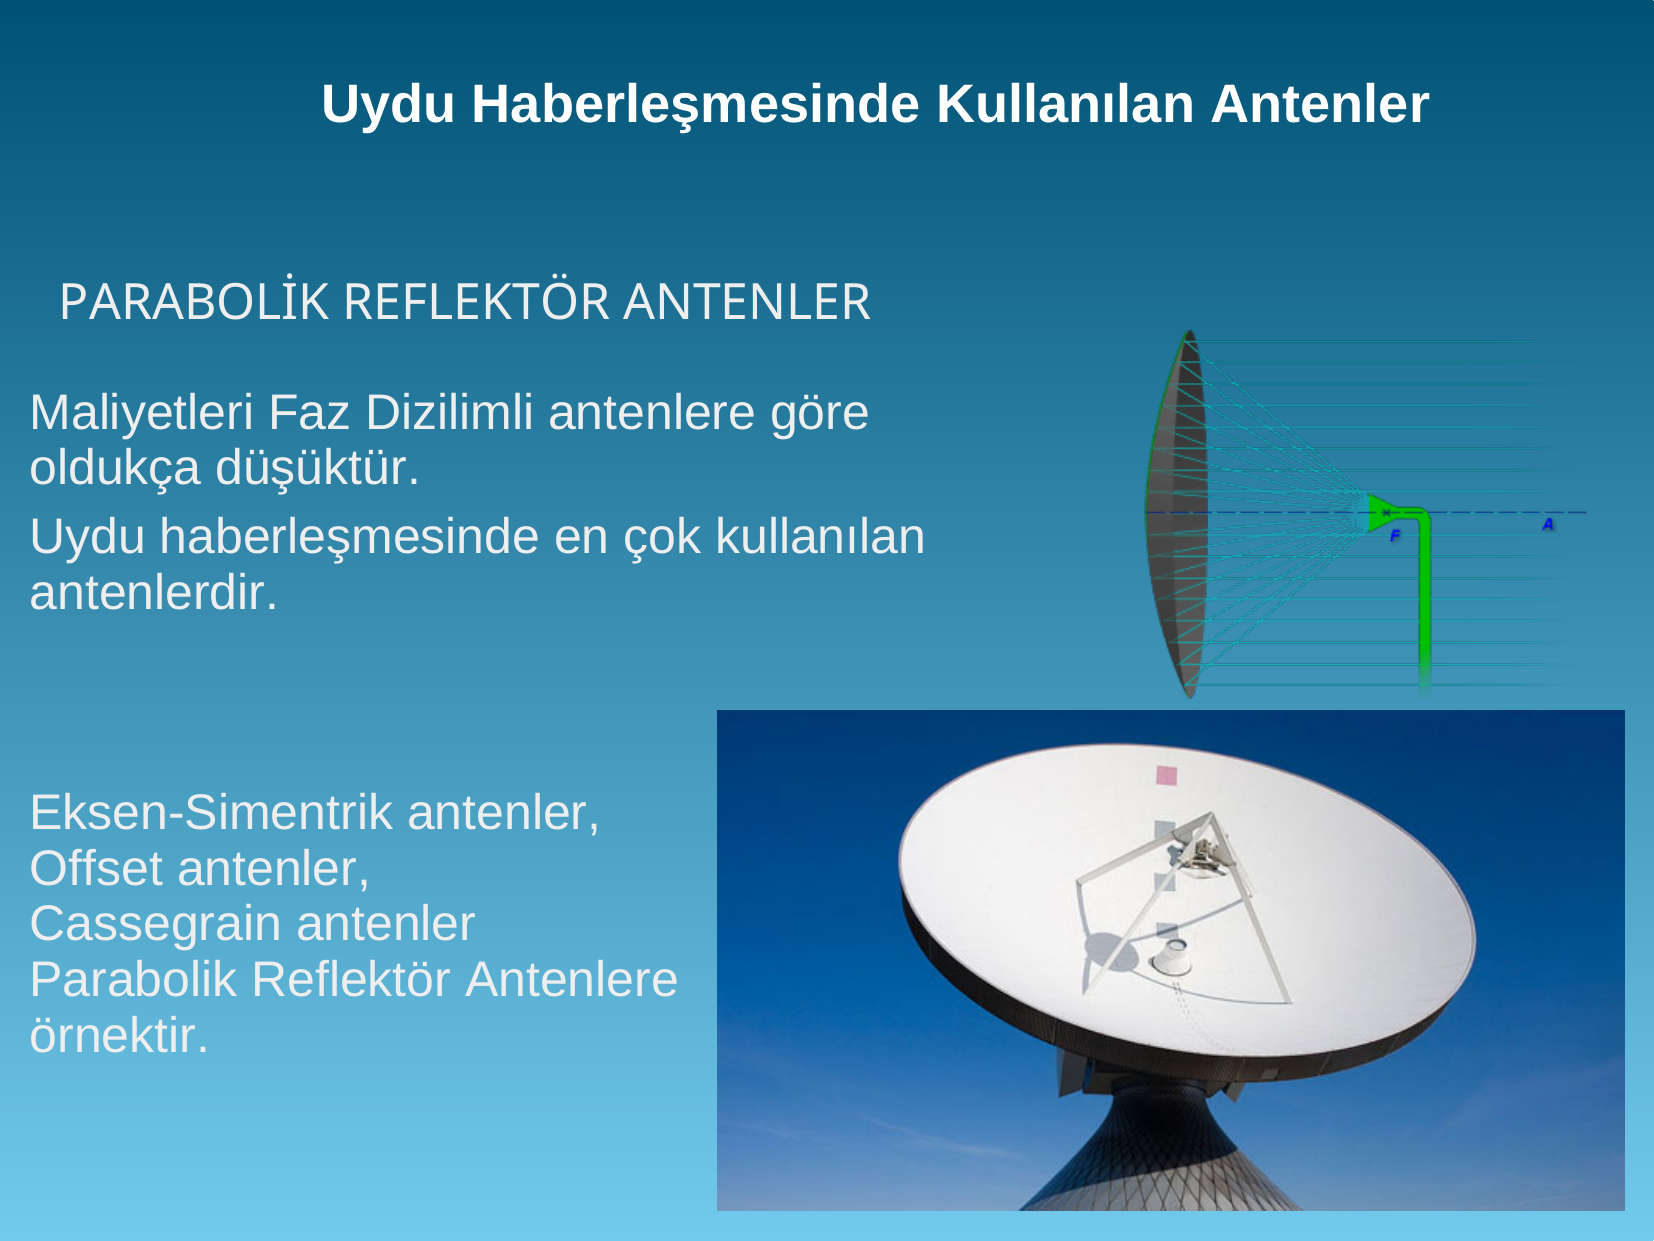

# Uydu Haberleşmesinde Kullanılan Antenler
PARABOLİK REFLEKTÖR ANTENLER
Maliyetleri Faz Dizilimli antenlere göre oldukça düşüktür.
Uydu haberleşmesinde en çok kullanılan antenlerdir.
Eksen-Simentrik antenler,
Offset antenler,
Cassegrain antenler
Parabolik Reflektör Antenlere örnektir.